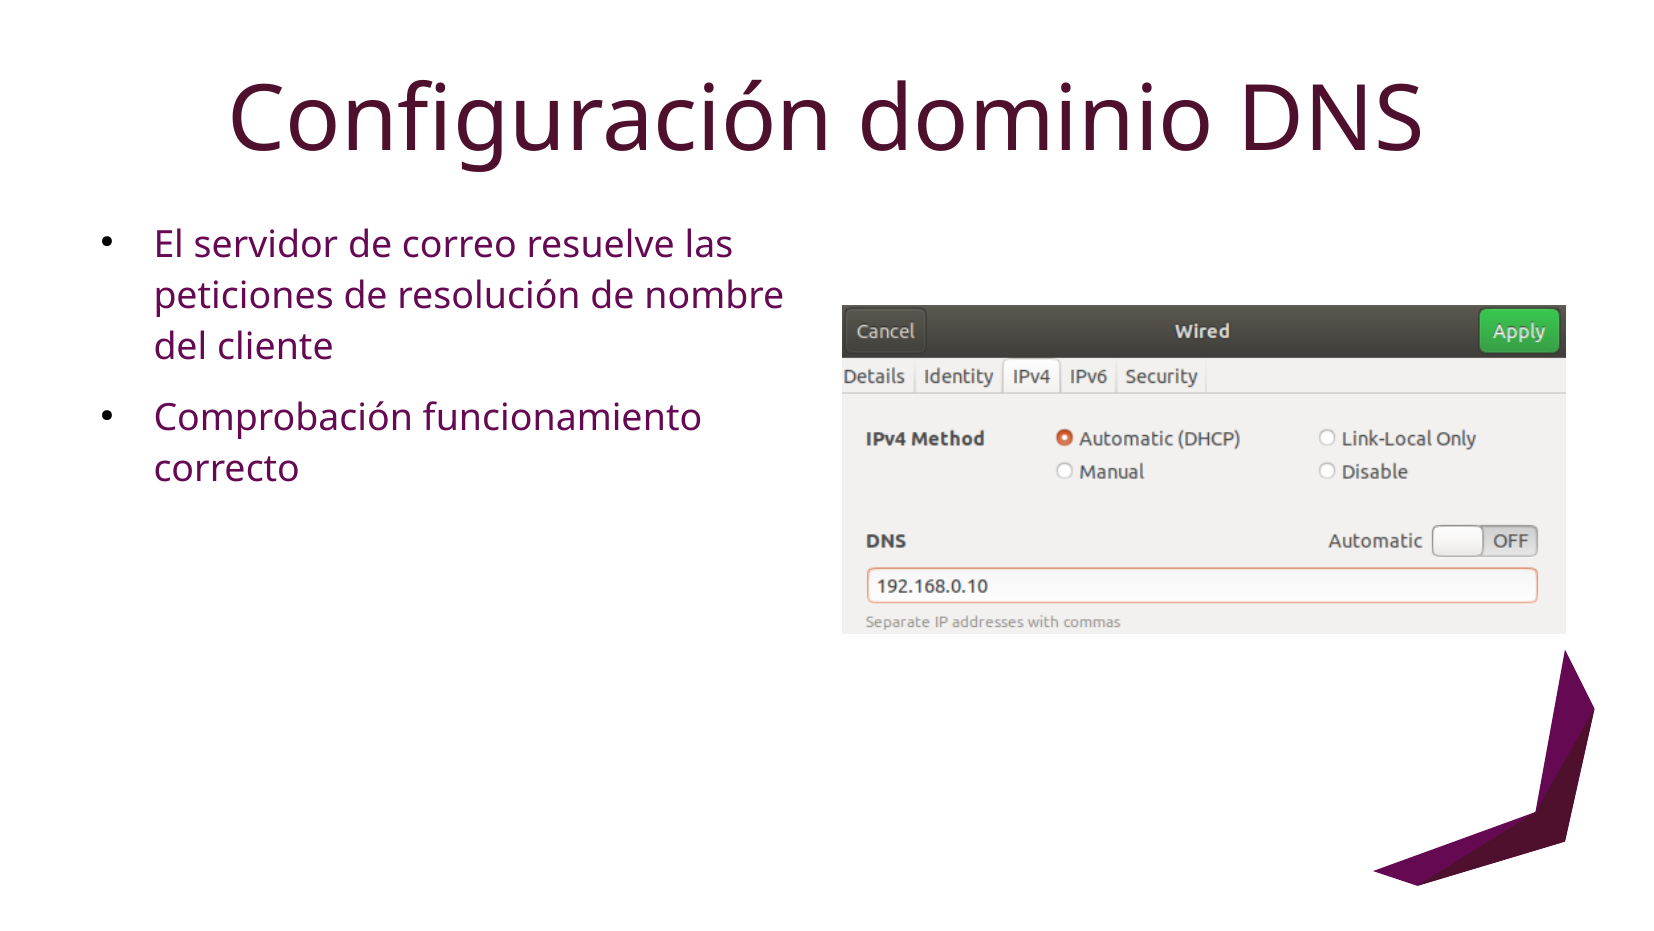

# Configuración dominio DNS
El servidor de correo resuelve las peticiones de resolución de nombre del cliente
Comprobación funcionamiento correcto